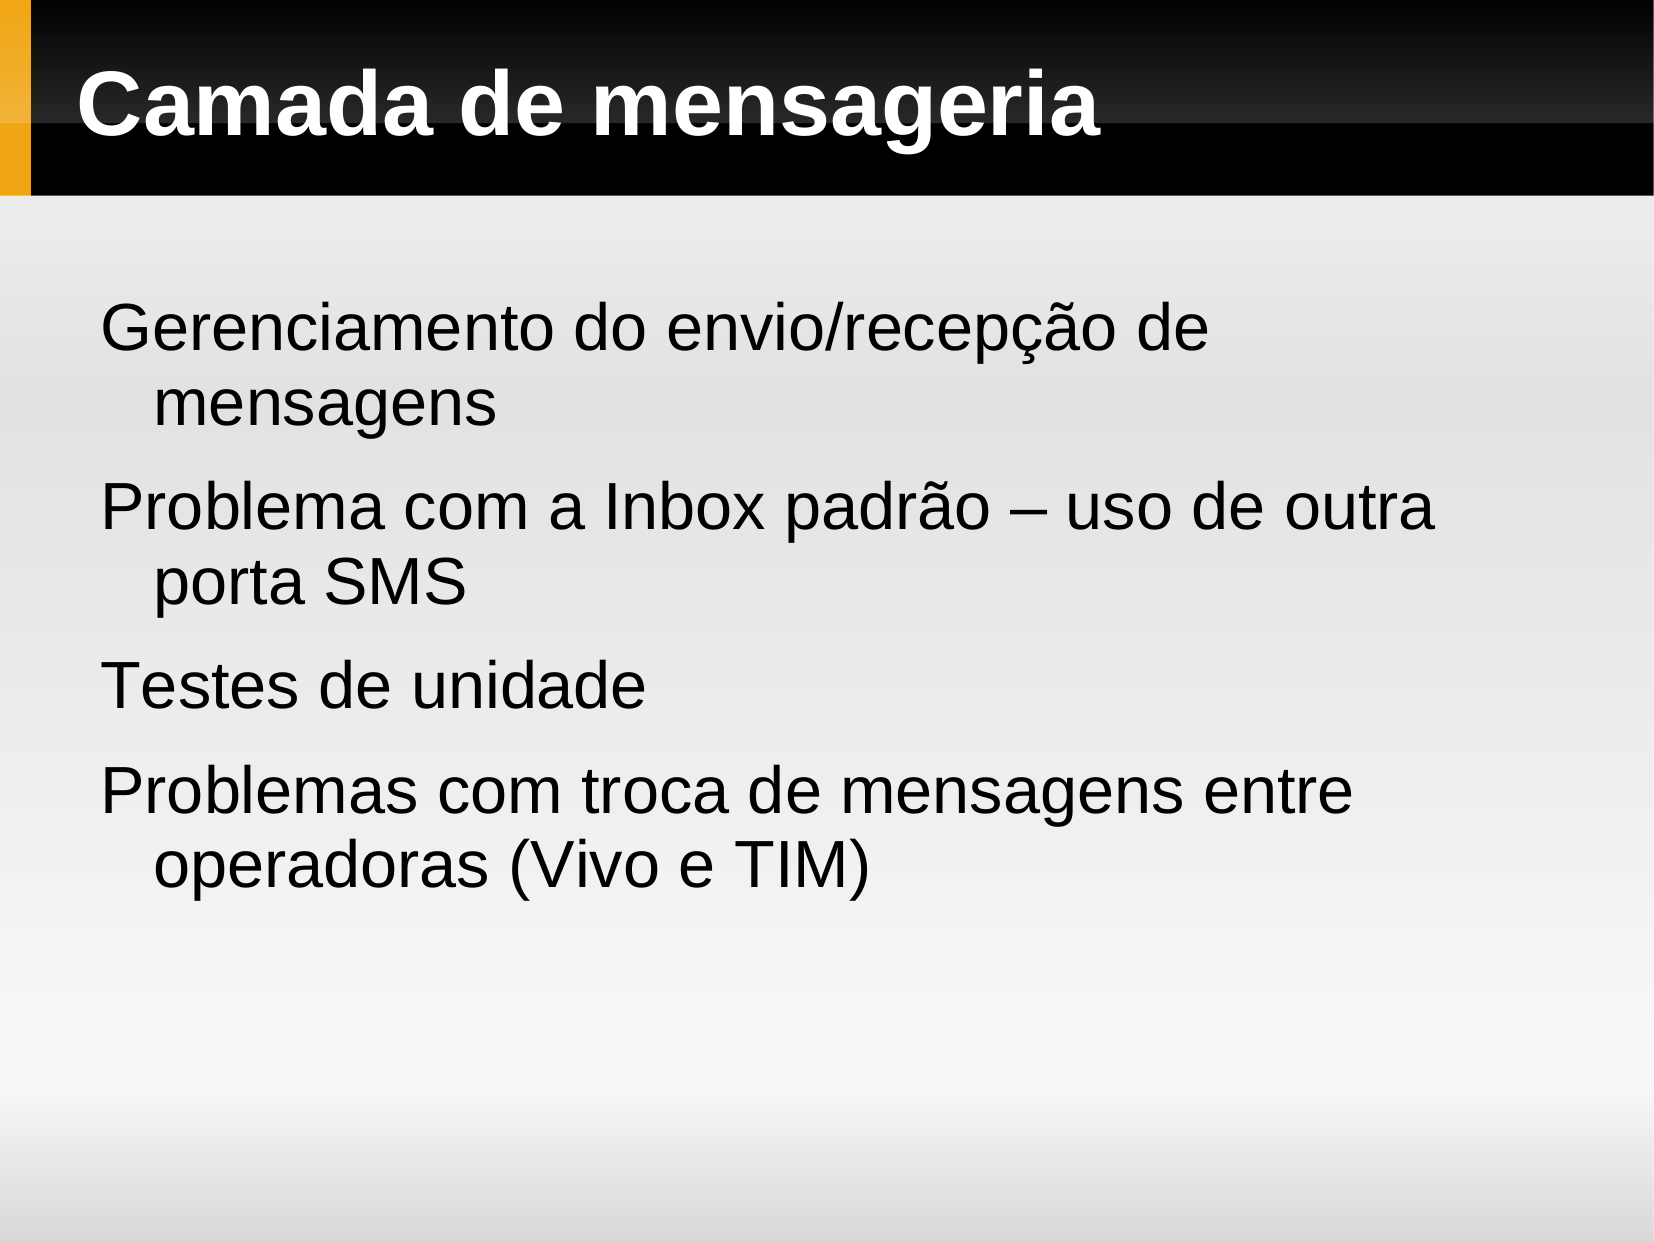

# Camada de mensageria
Gerenciamento do envio/recepção de mensagens
Problema com a Inbox padrão – uso de outra porta SMS
Testes de unidade
Problemas com troca de mensagens entre operadoras (Vivo e TIM)